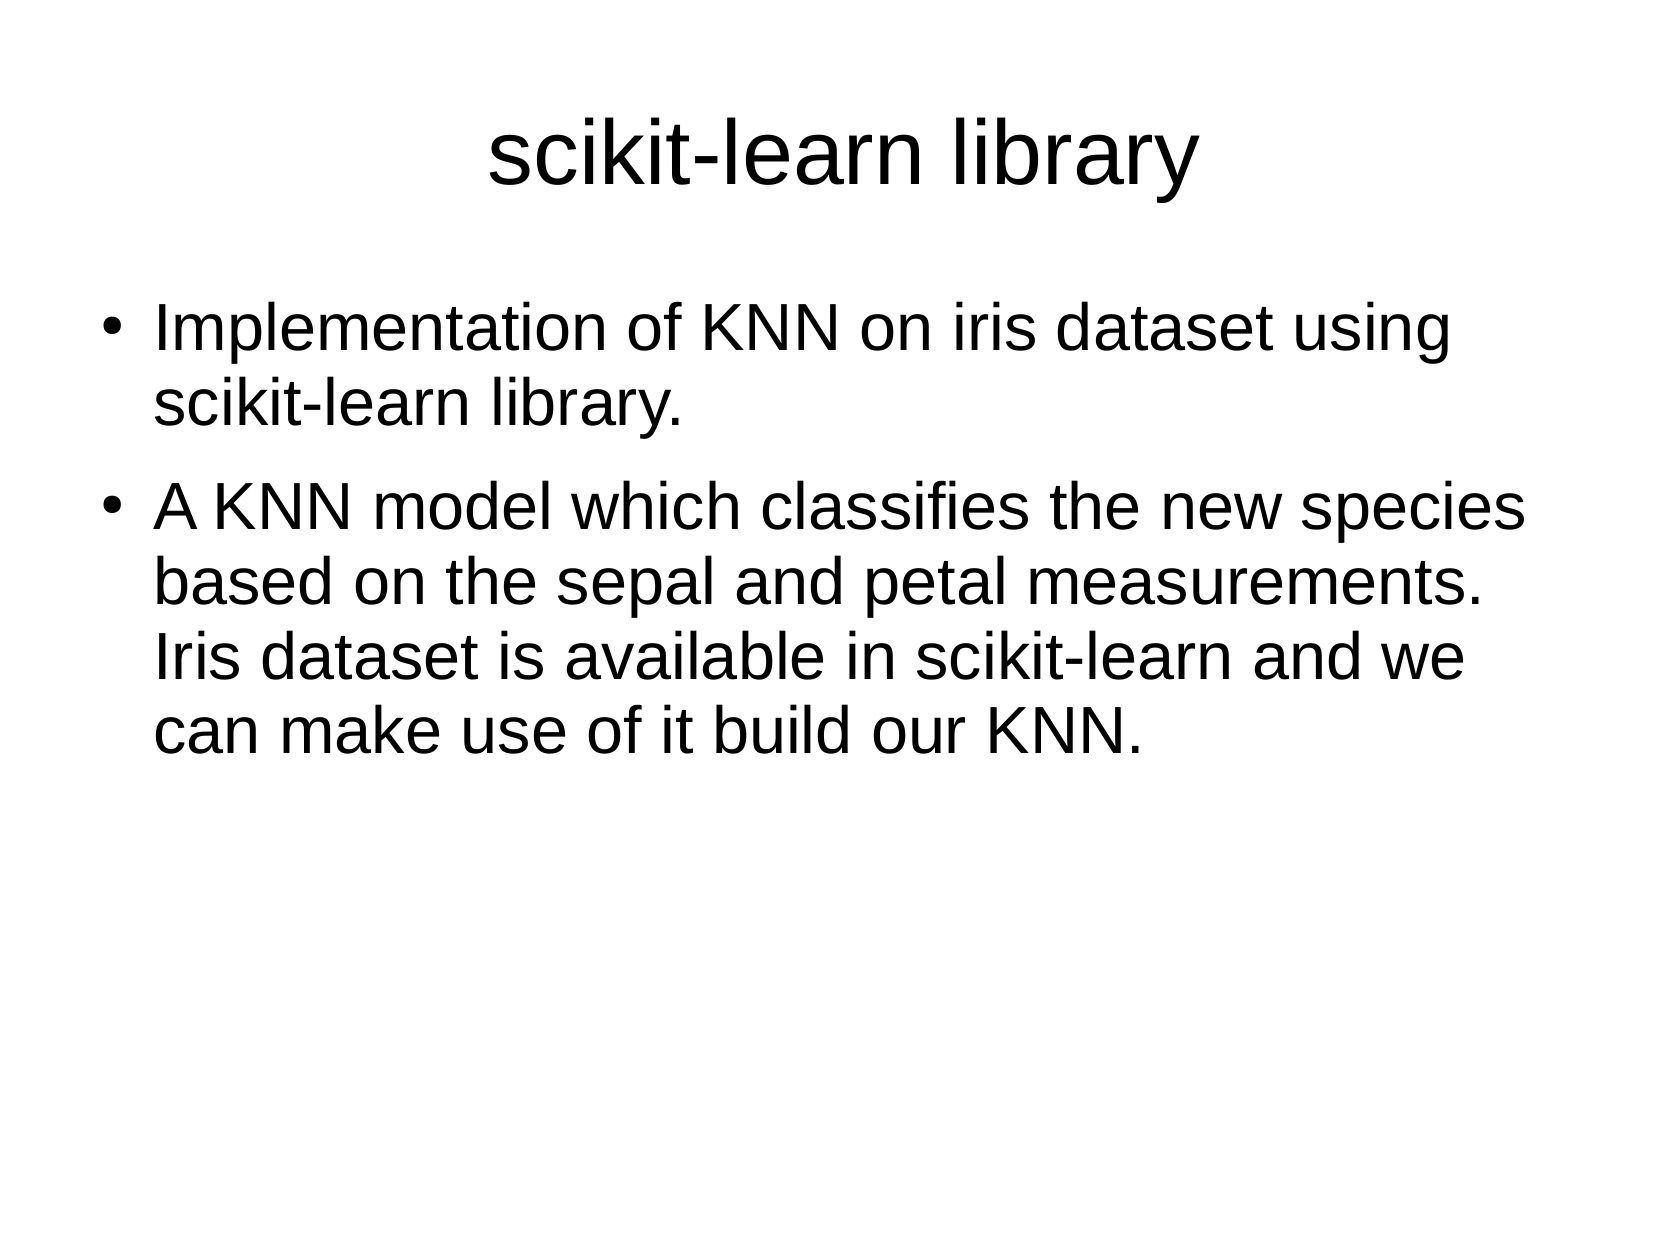

# scikit-learn library
Implementation of KNN on iris dataset using scikit-learn library.
A KNN model which classifies the new species based on the sepal and petal measurements. Iris dataset is available in scikit-learn and we can make use of it build our KNN.